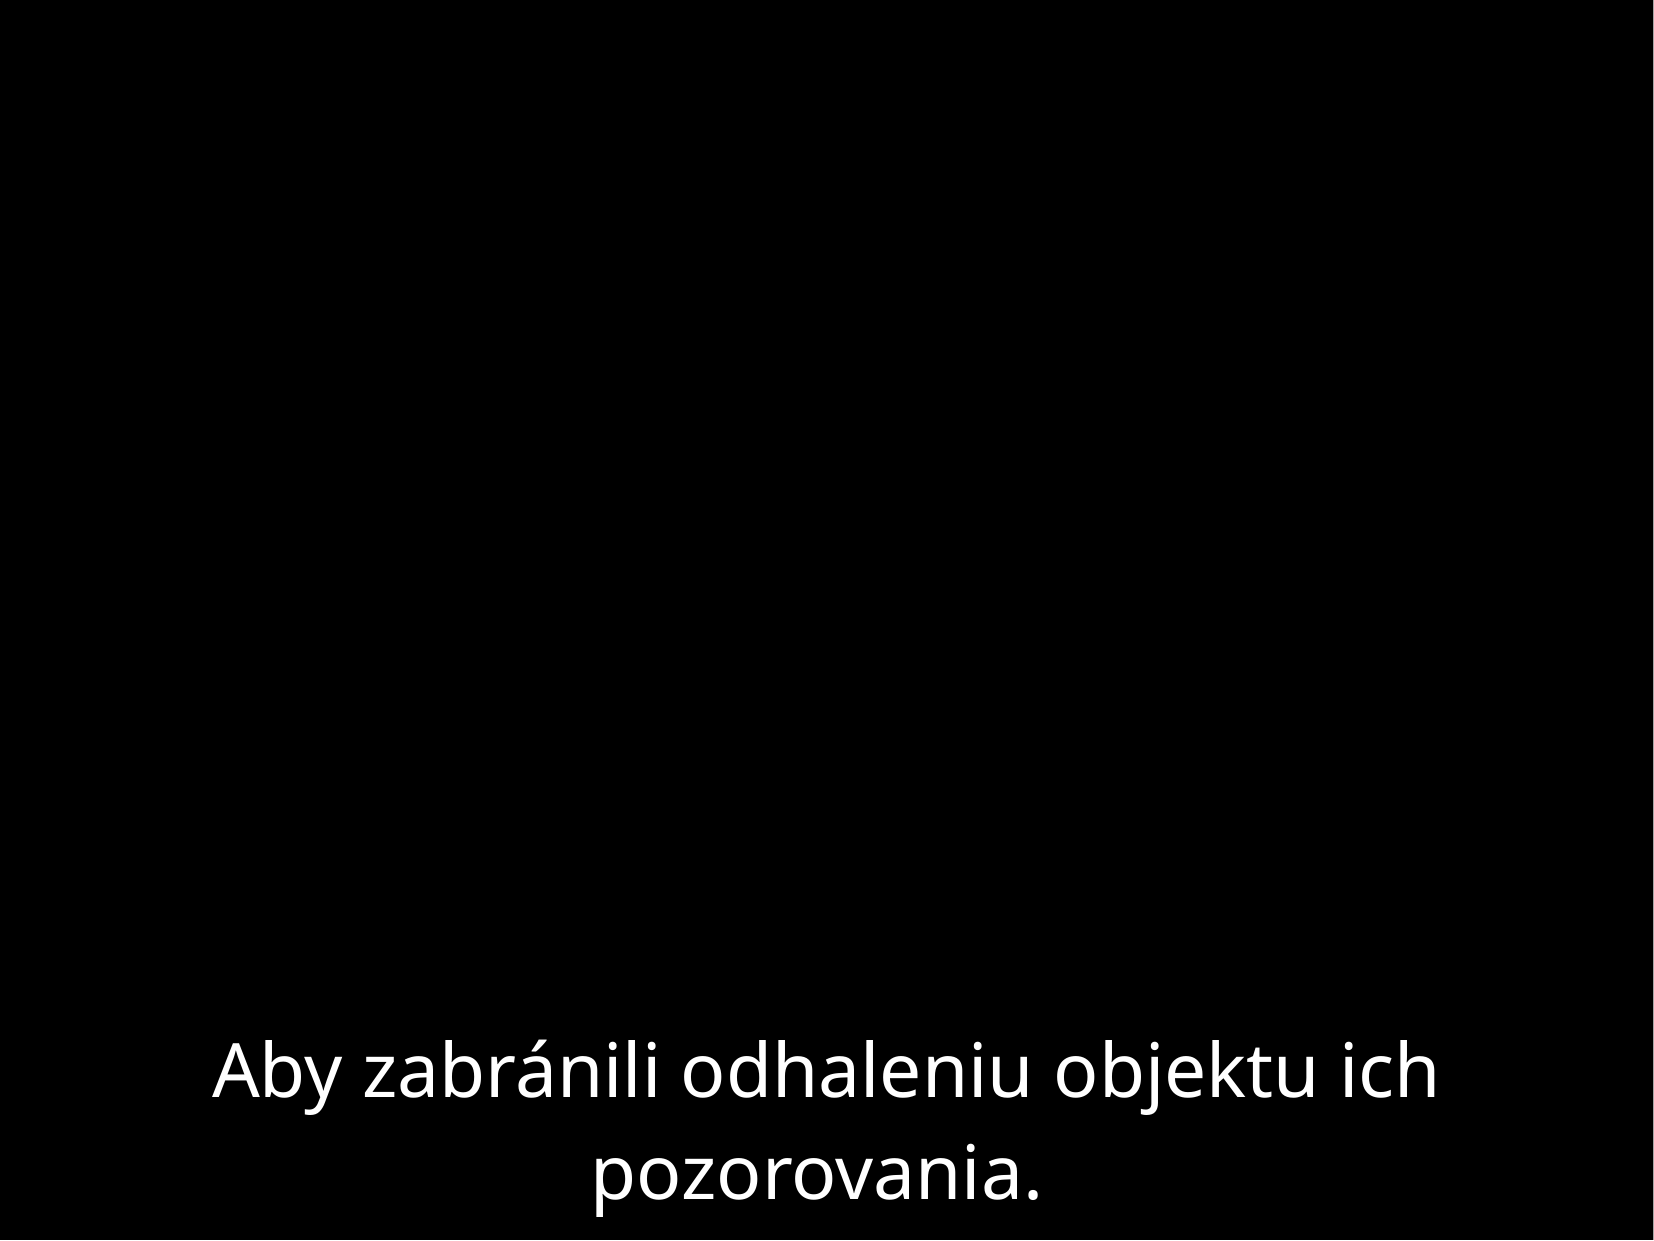

# Aby zabránili odhaleniu objektu ich pozorovania.